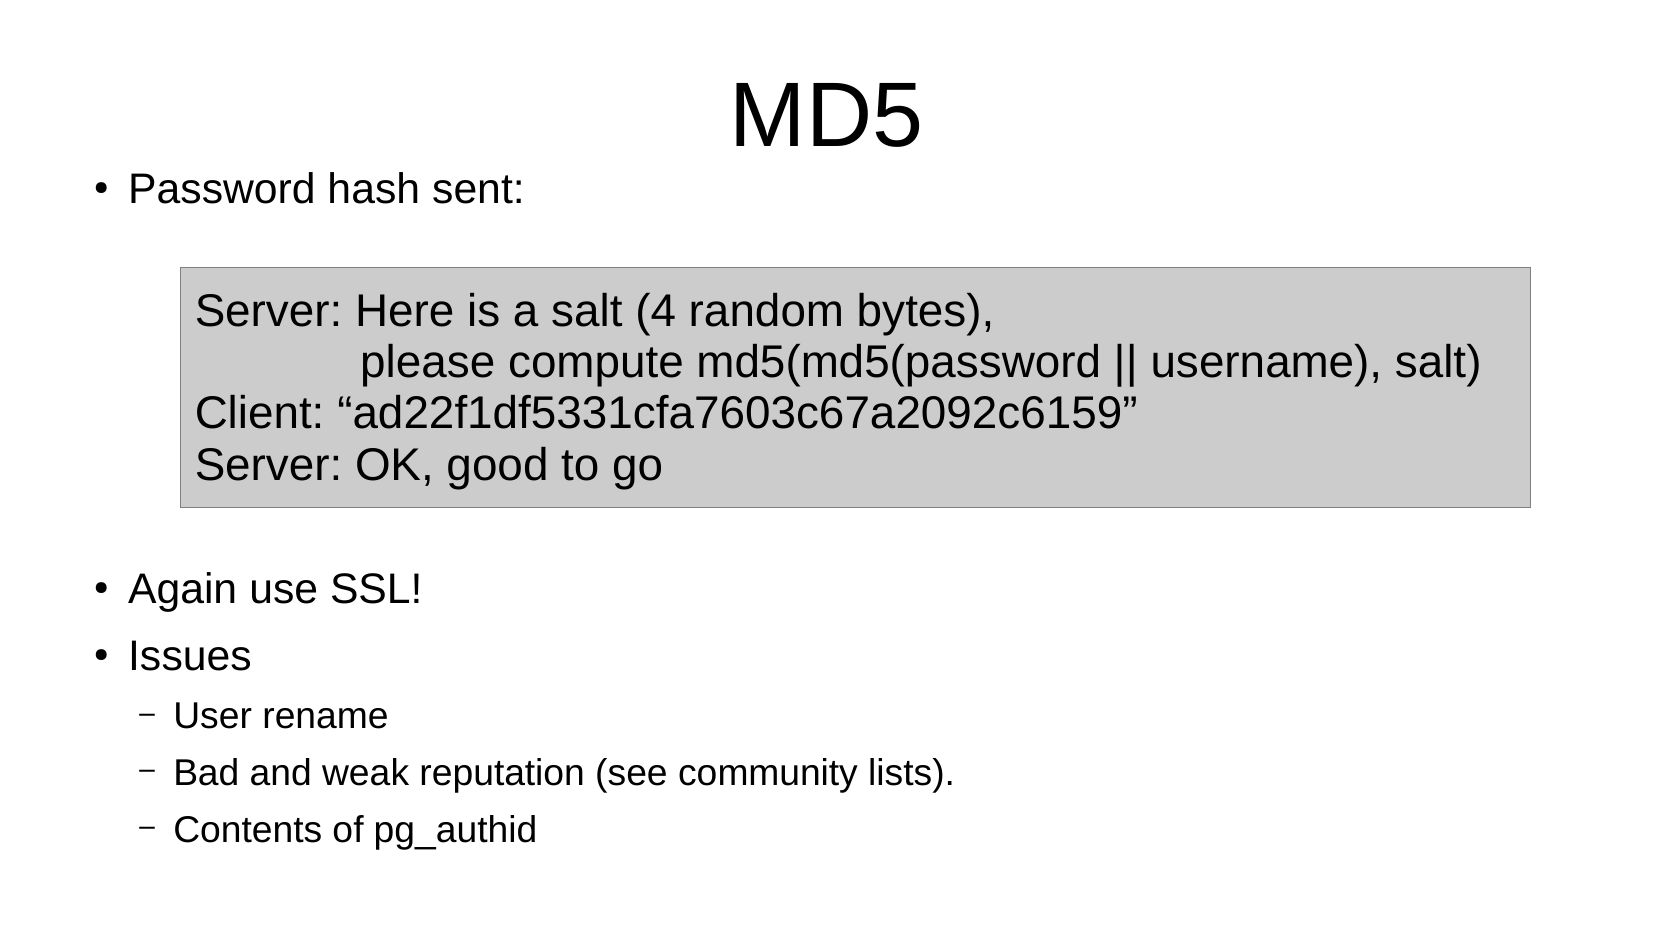

# MD5
Password hash sent:
Again use SSL!
Issues
User rename
Bad and weak reputation (see community lists).
Contents of pg_authid
Server: Here is a salt (4 random bytes),
 please compute md5(md5(password || username), salt)
Client: “ad22f1df5331cfa7603c67a2092c6159”
Server: OK, good to go